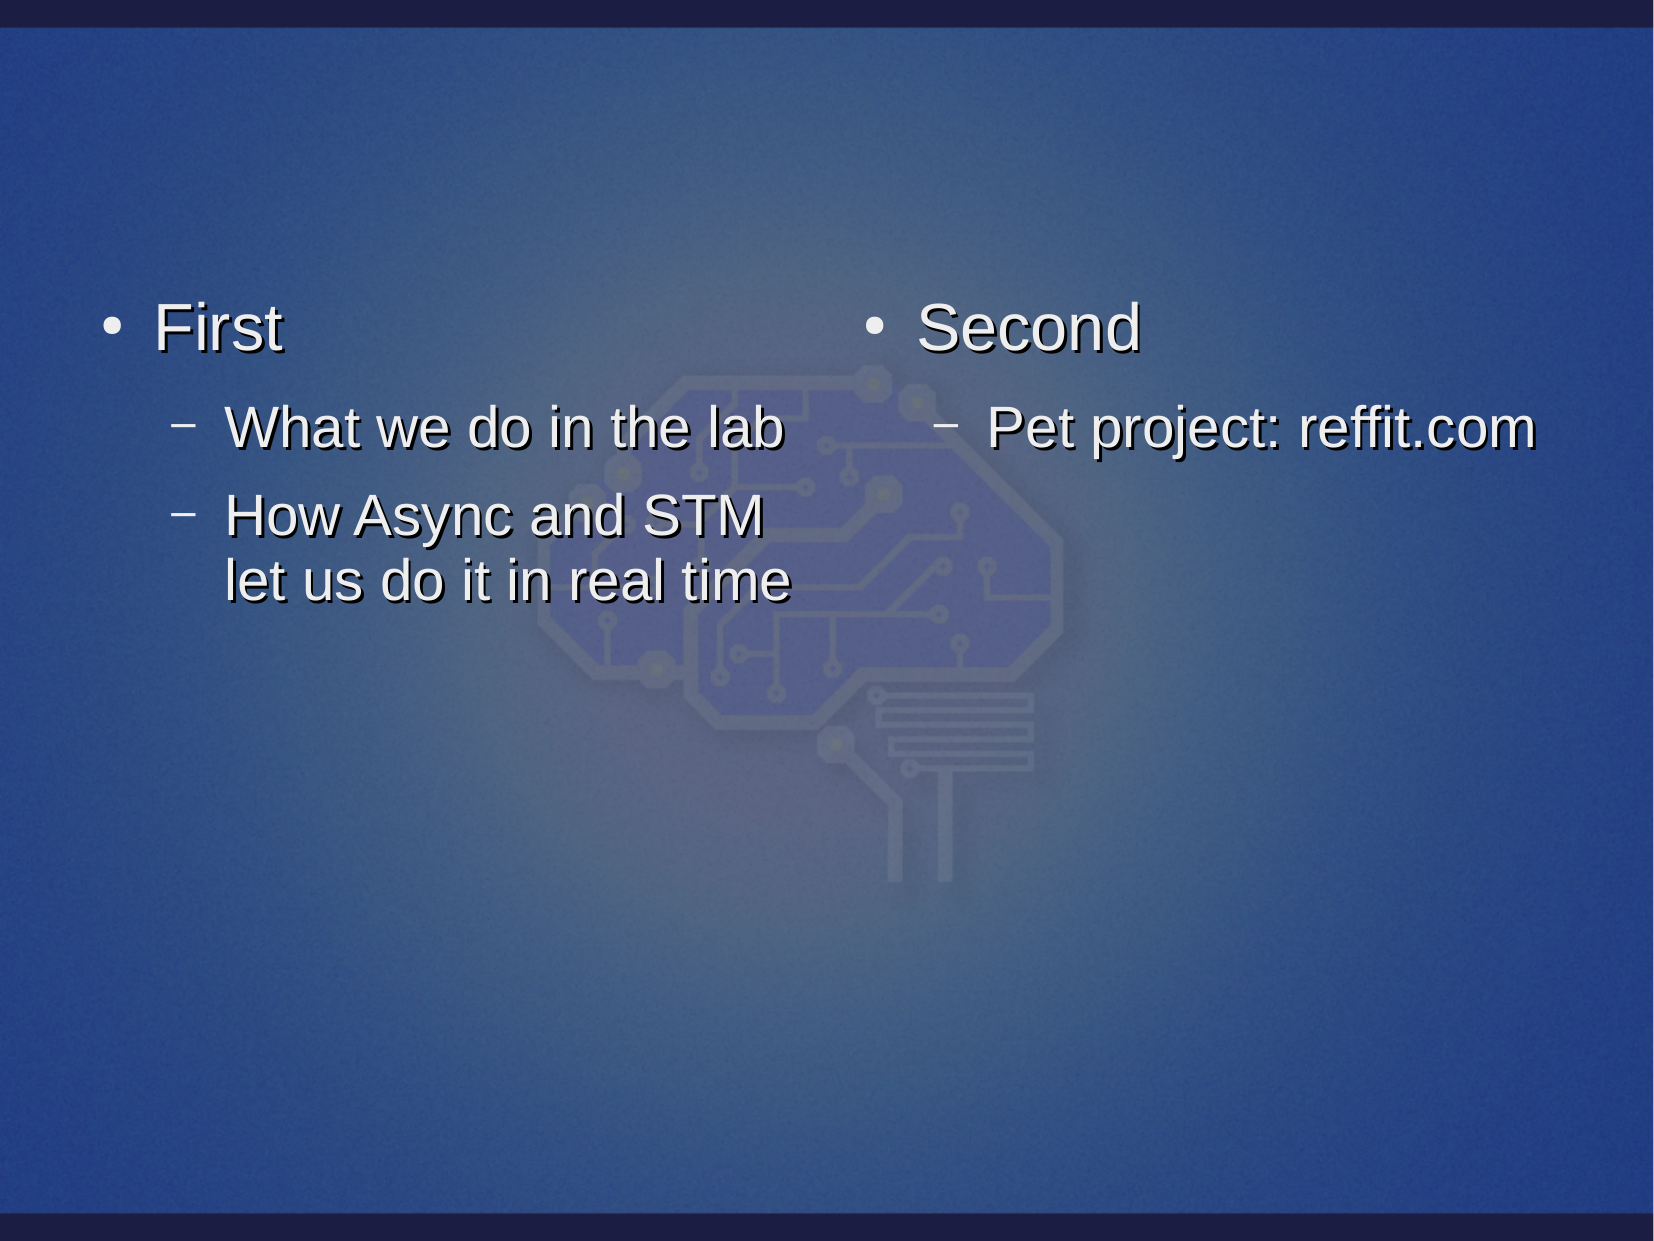

#
First
What we do in the lab
How Async and STM let us do it in real time
Second
Pet project: reffit.com